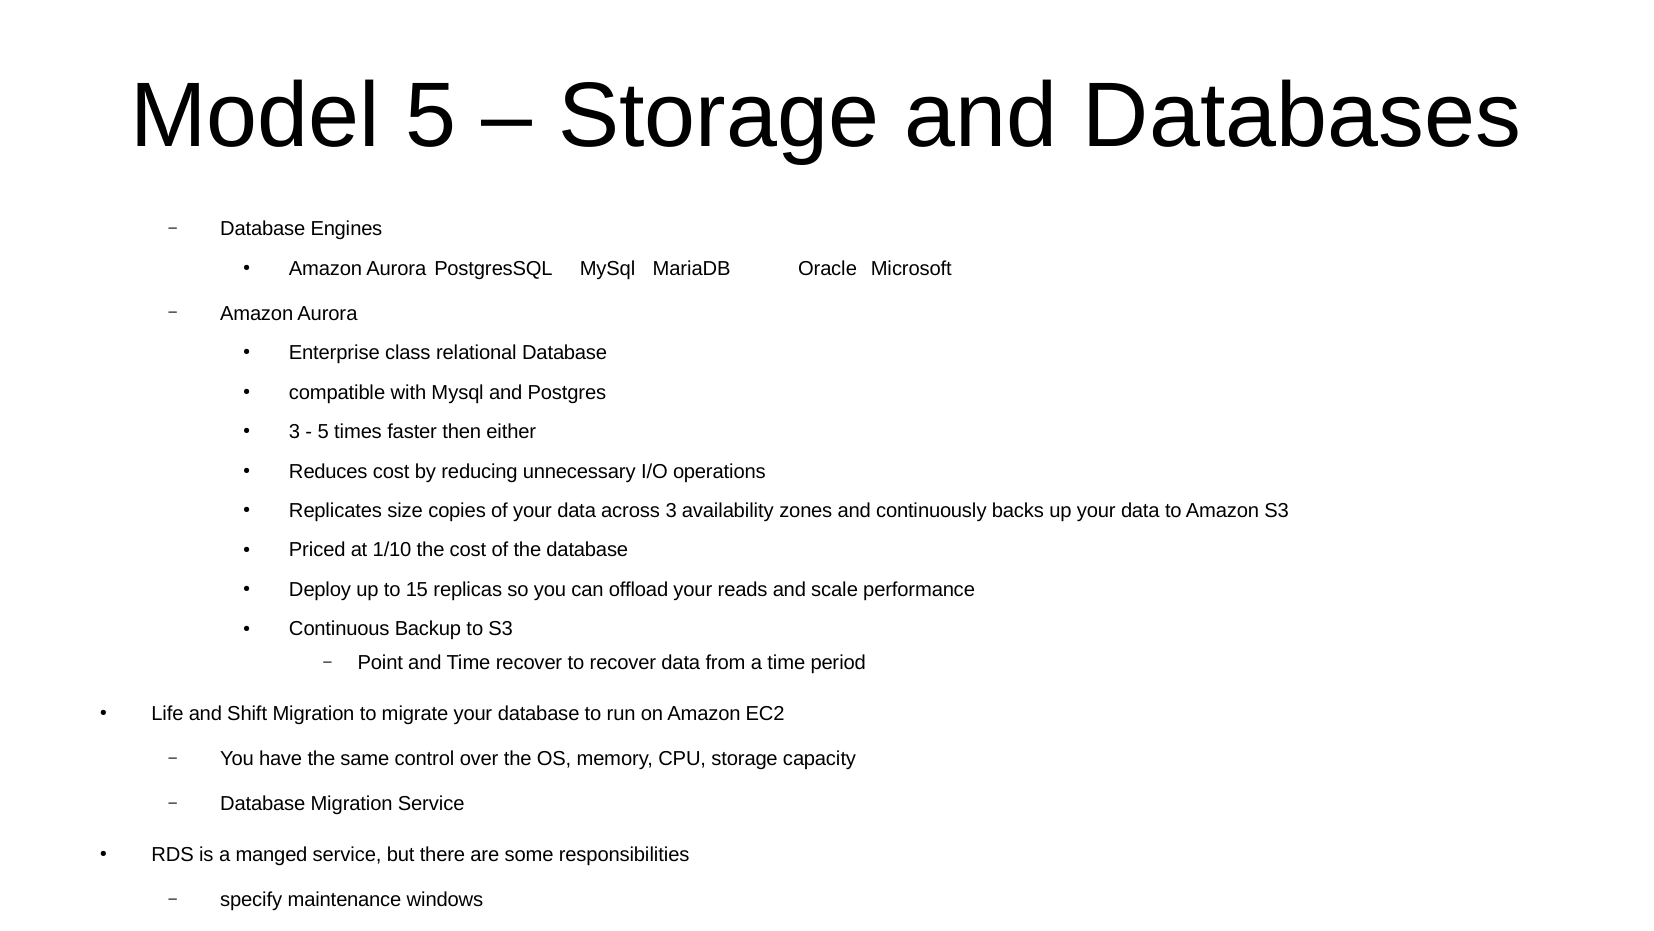

# Model 5 – Storage and Databases
Database Engines
Amazon Aurora		PostgresSQL 		MySql		MariaDB 	Oracle 	Microsoft
Amazon Aurora
Enterprise class relational Database
compatible with Mysql and Postgres
3 - 5 times faster then either
Reduces cost by reducing unnecessary I/O operations
Replicates size copies of your data across 3 availability zones and continuously backs up your data to Amazon S3
Priced at 1/10 the cost of the database
Deploy up to 15 replicas so you can offload your reads and scale performance
Continuous Backup to S3
Point and Time recover to recover data from a time period
Life and Shift Migration to migrate your database to run on Amazon EC2
You have the same control over the OS, memory, CPU, storage capacity
Database Migration Service
RDS is a manged service, but there are some responsibilities
specify maintenance windows